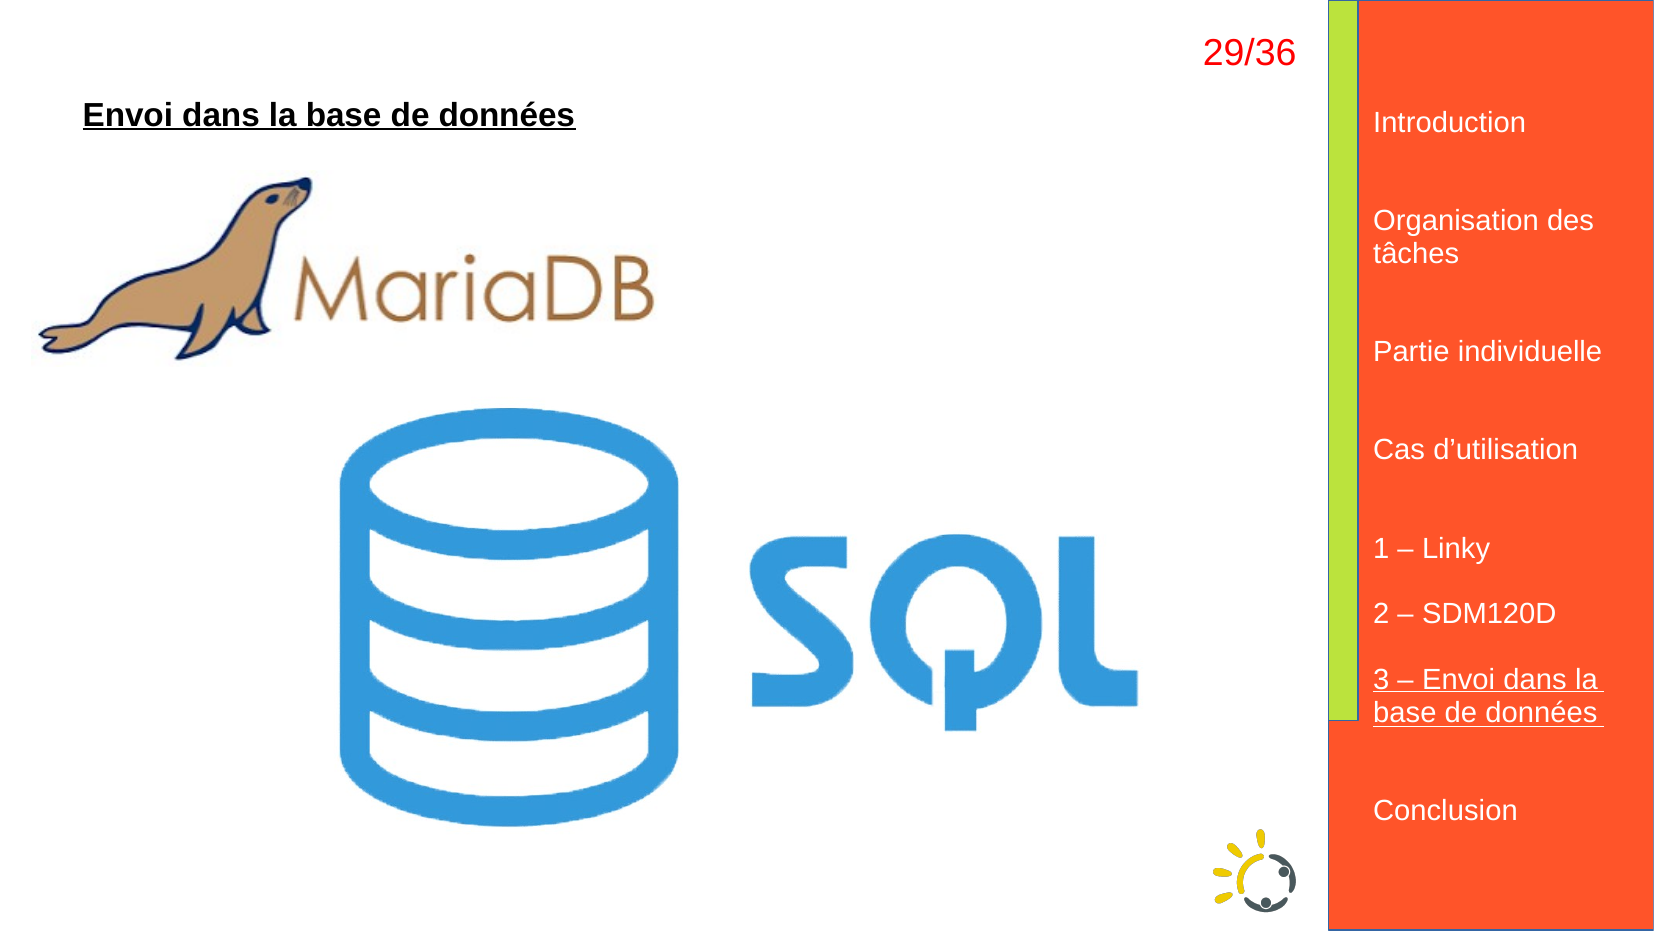

# Envoi dans la base de données
Partie individuelle : Envoi dans la base de données